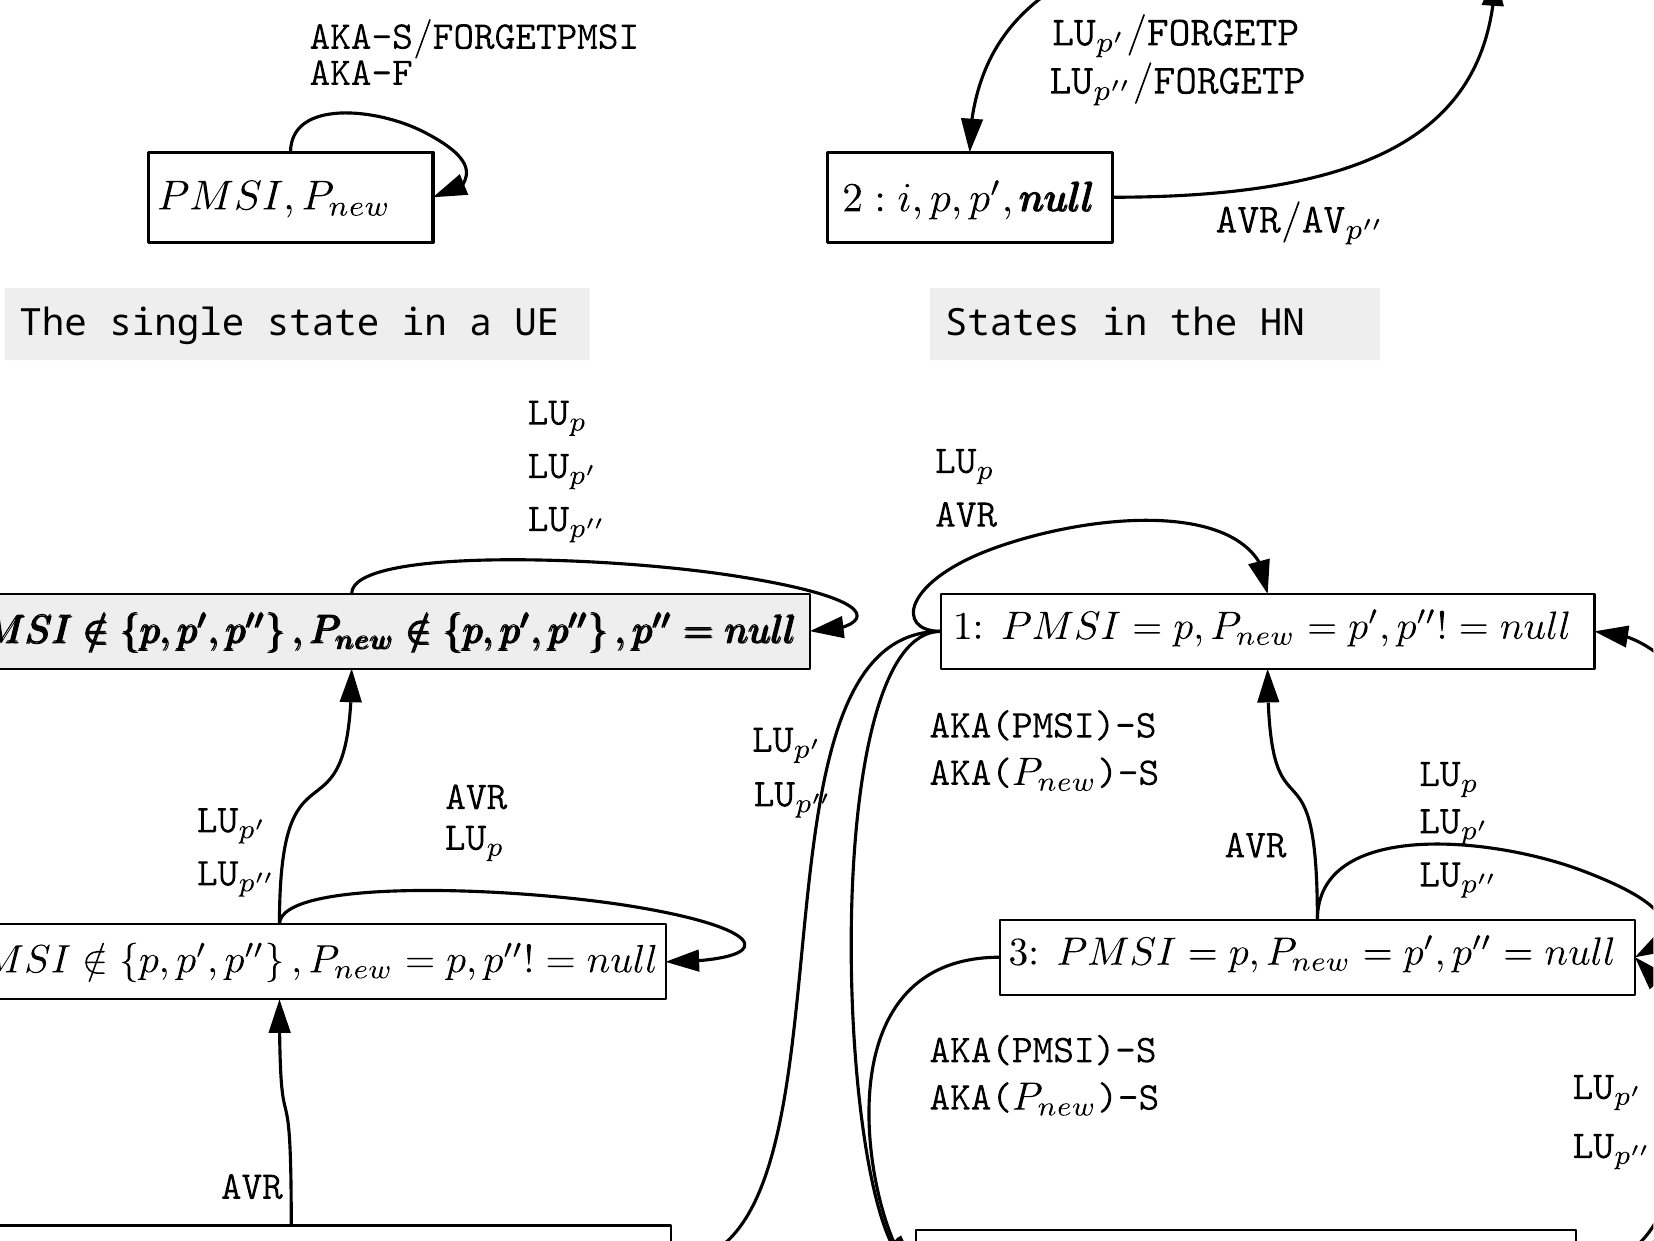

The single state in a UE
States in the HN
States of the solution. Only a partial representation